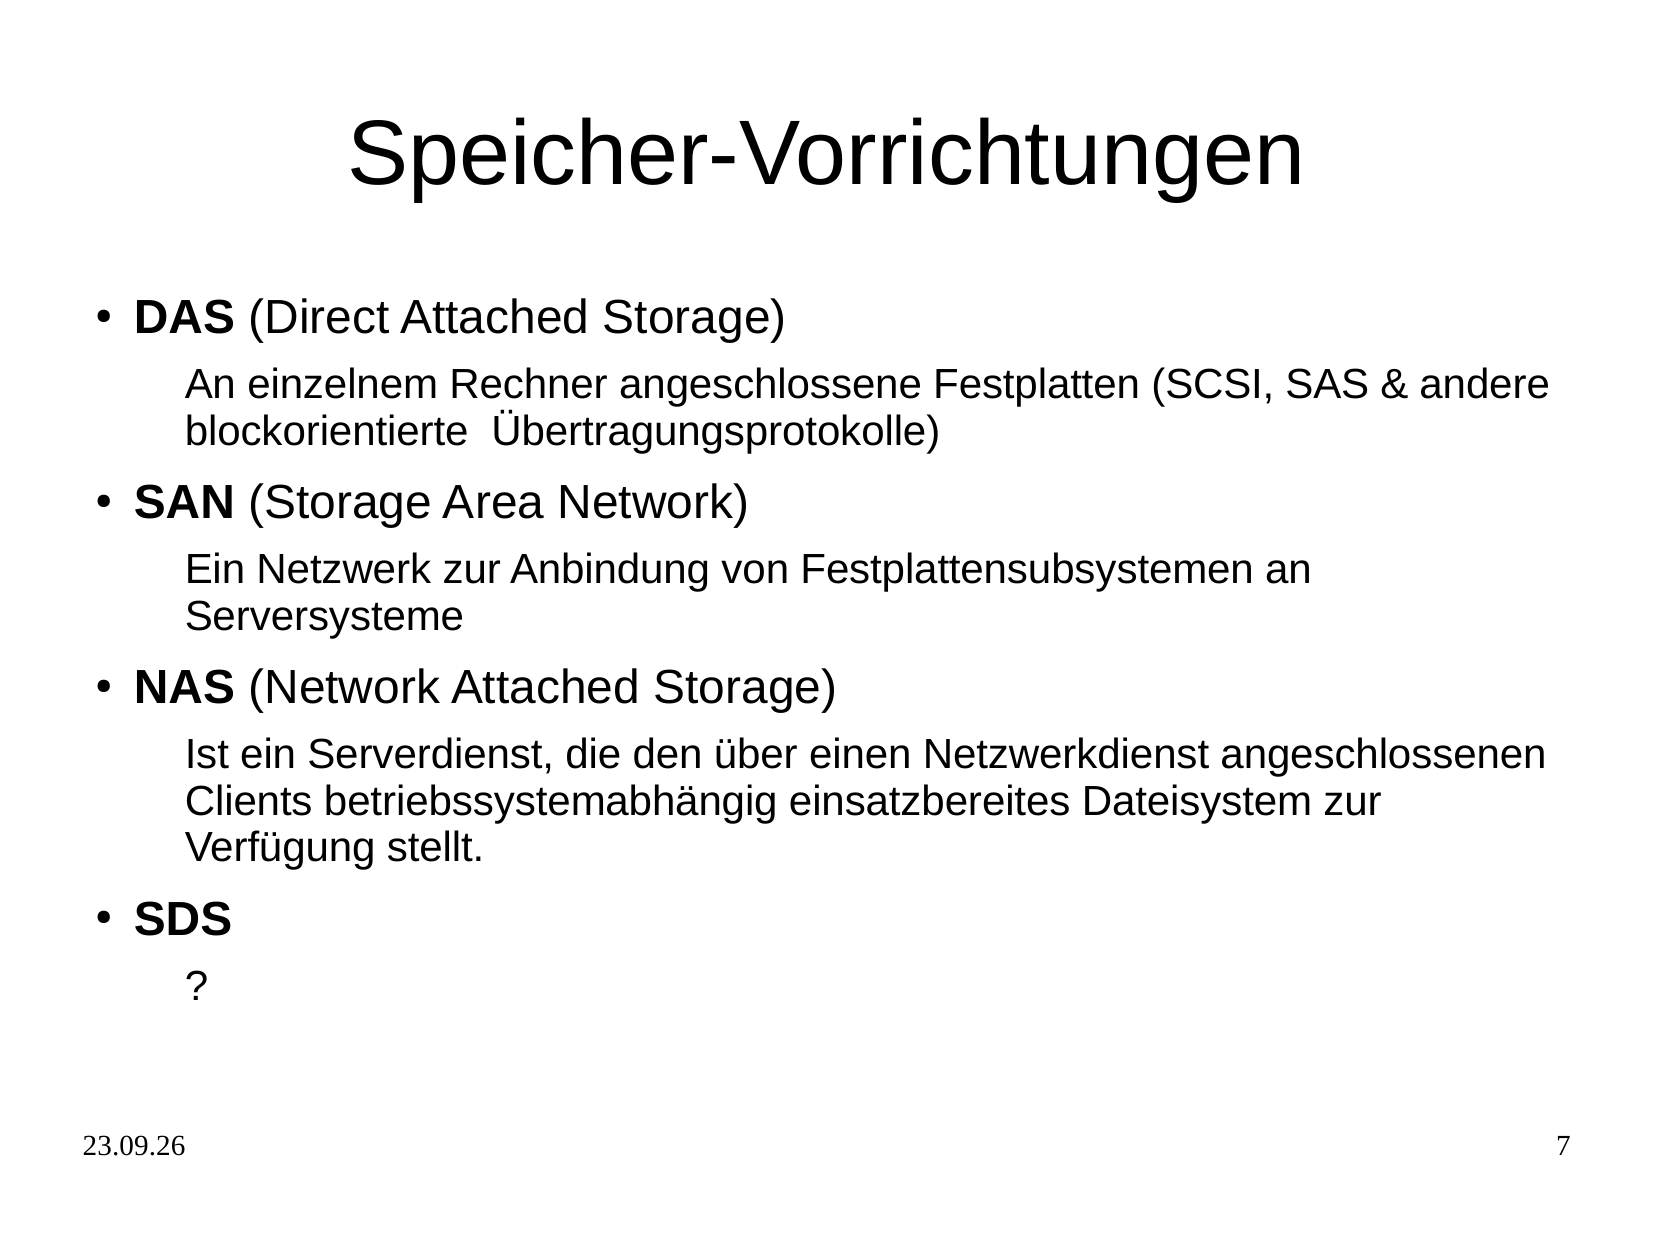

Speicher-Vorrichtungen
# DAS (Direct Attached Storage)
An einzelnem Rechner angeschlossene Festplatten (SCSI, SAS & andere blockorientierte Übertragungsprotokolle)
SAN (Storage Area Network)
Ein Netzwerk zur Anbindung von Festplattensubsystemen an Serversysteme
NAS (Network Attached Storage)
Ist ein Serverdienst, die den über einen Netzwerkdienst angeschlossenen Clients betriebssystemabhängig einsatzbereites Dateisystem zur Verfügung stellt.
SDS
?
7